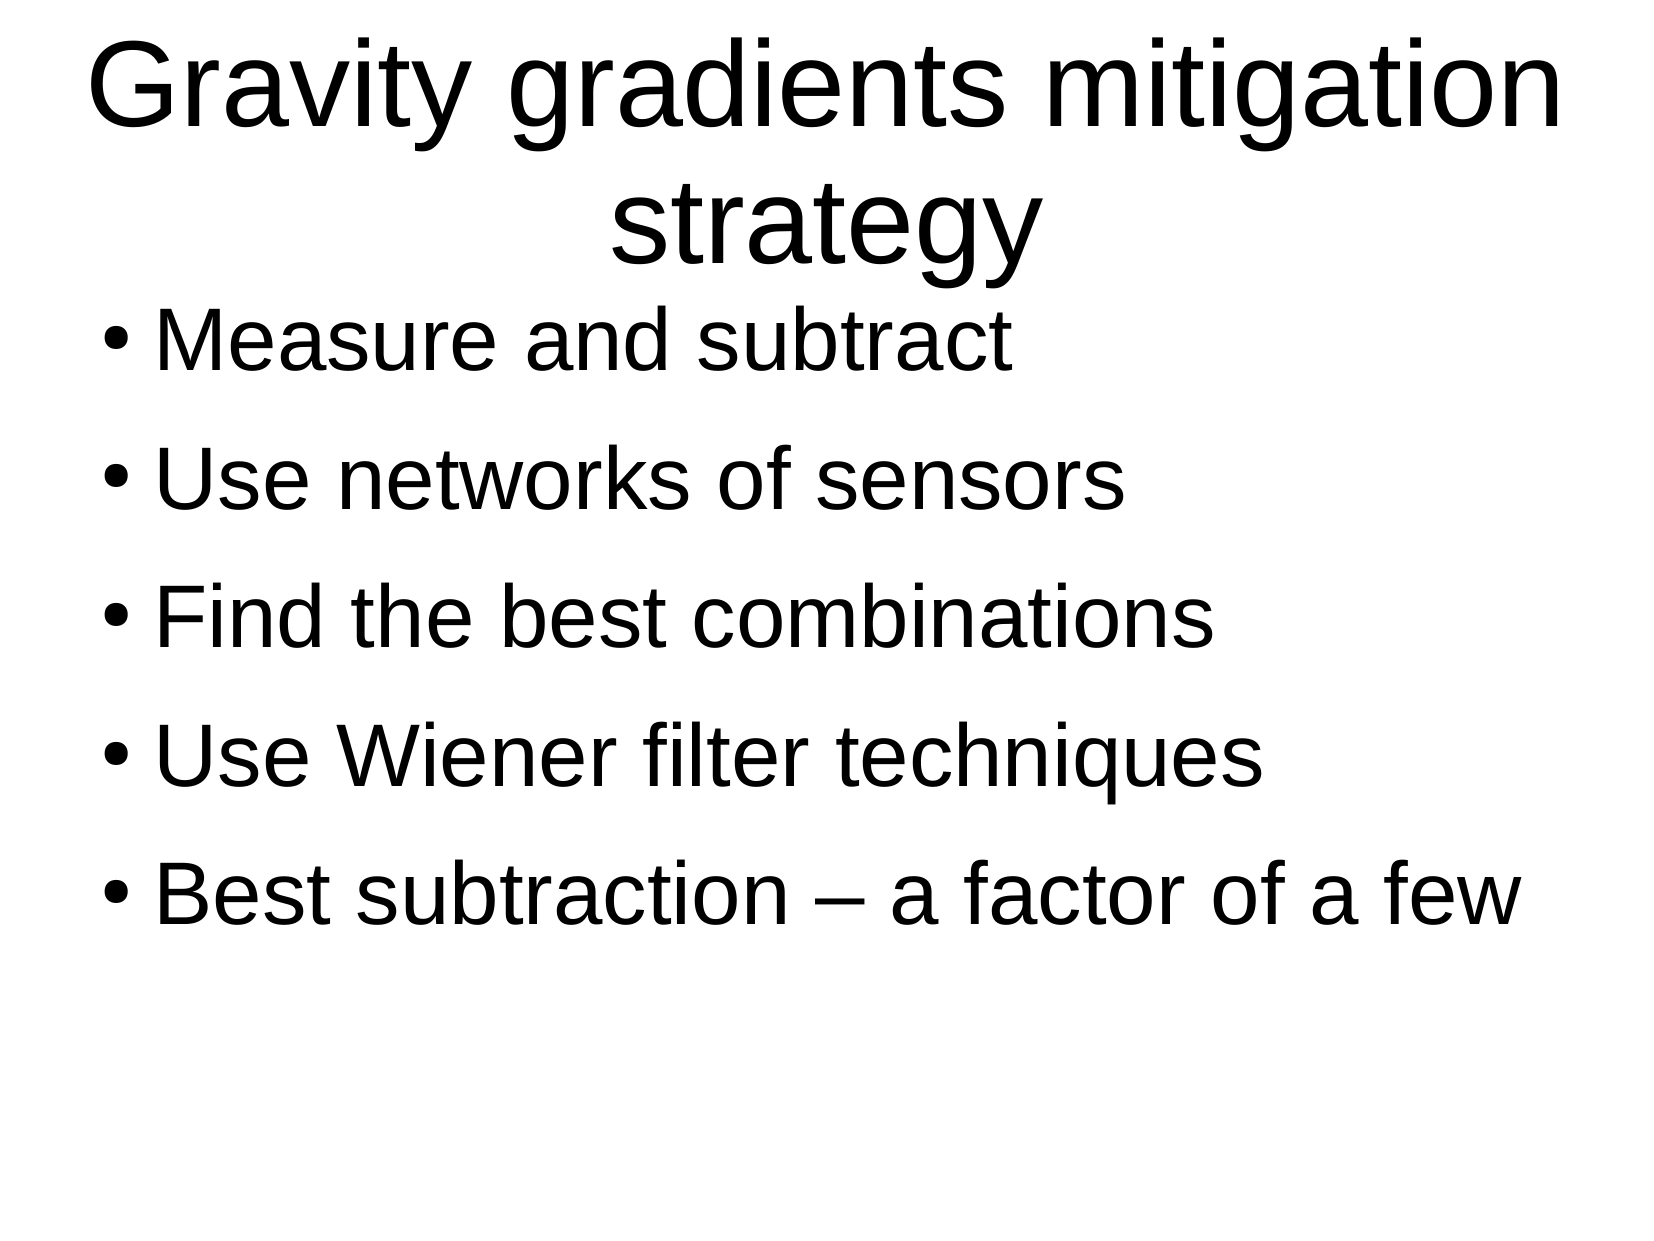

# Gravity gradients mitigation strategy
Measure and subtract
Use networks of sensors
Find the best combinations
Use Wiener filter techniques
Best subtraction – a factor of a few